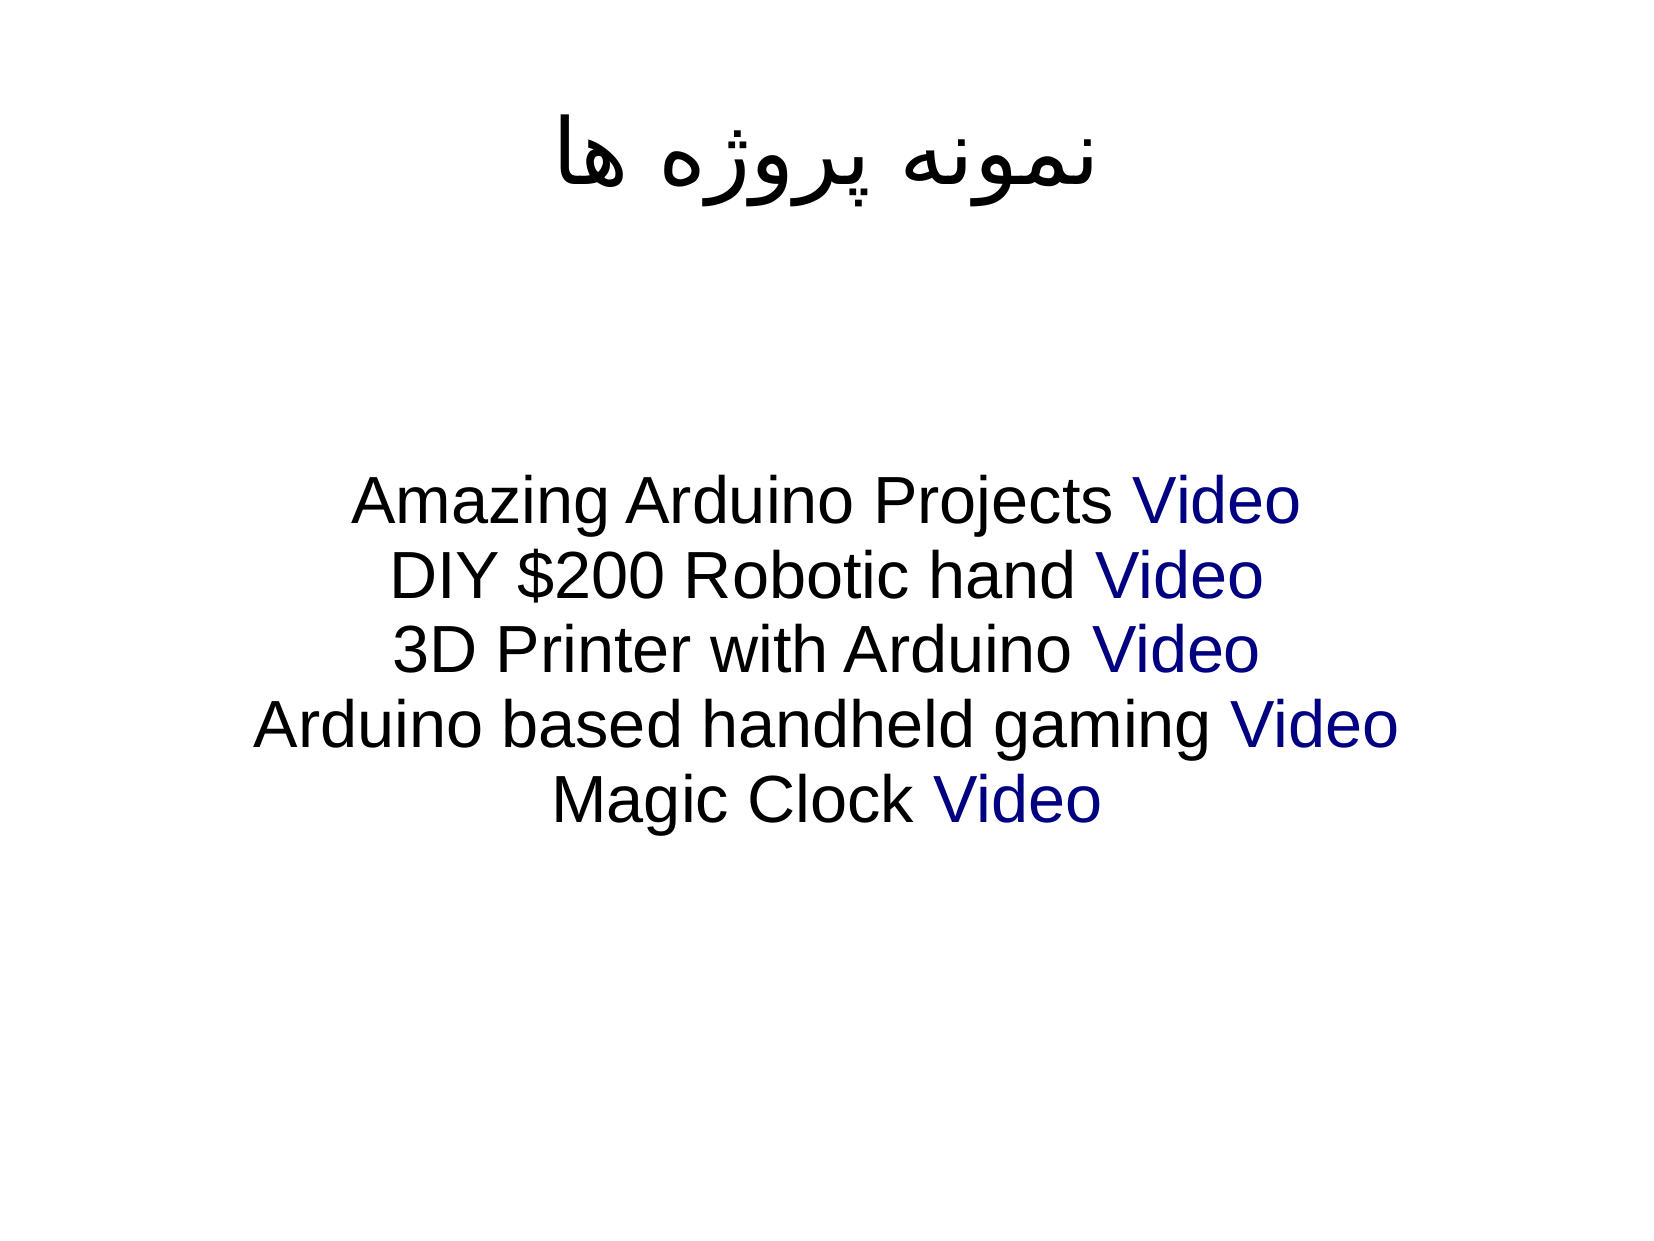

# نمونه پروژه ها
Amazing Arduino Projects Video
DIY $200 Robotic hand Video
3D Printer with Arduino Video
Arduino based handheld gaming Video
Magic Clock Video